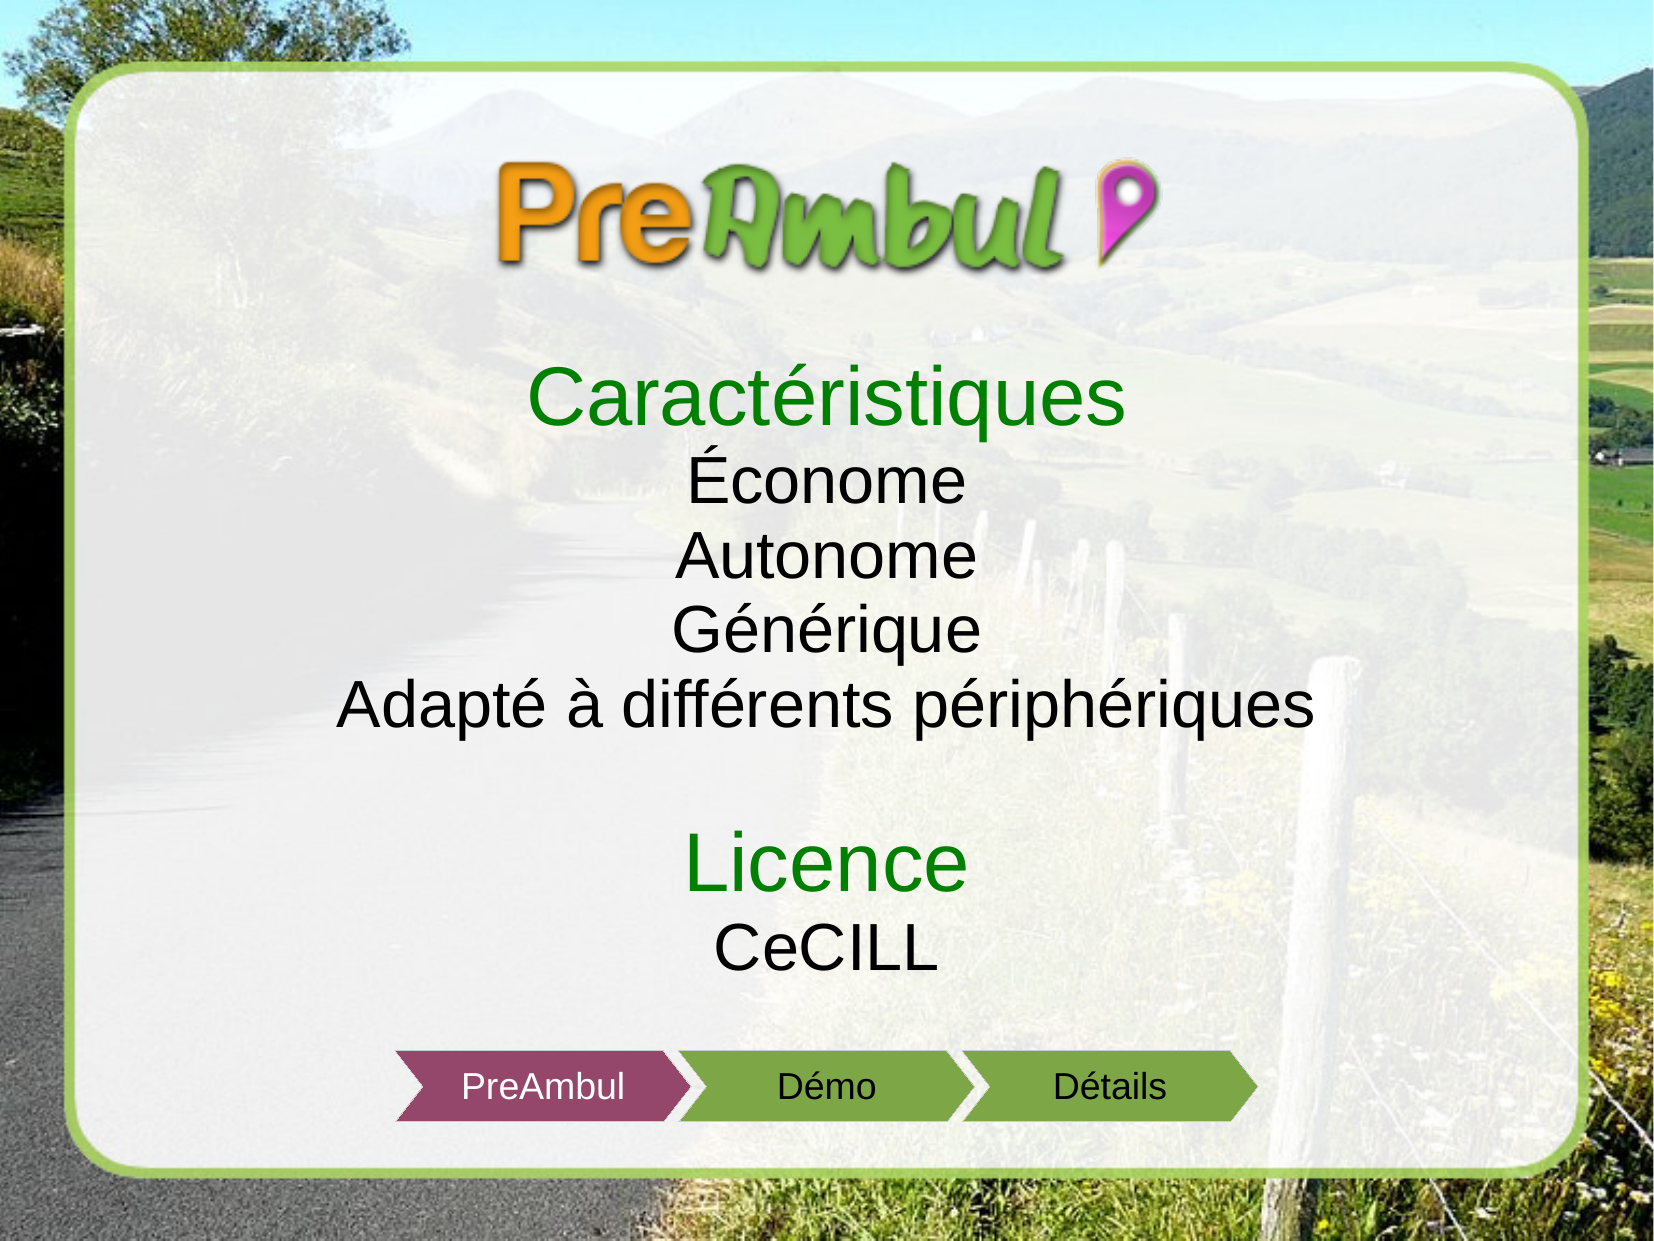

# Caractéristiques
Économe
Autonome
Générique
Adapté à différents périphériques
Licence
CeCILL
PreAmbul
Démo
Détails